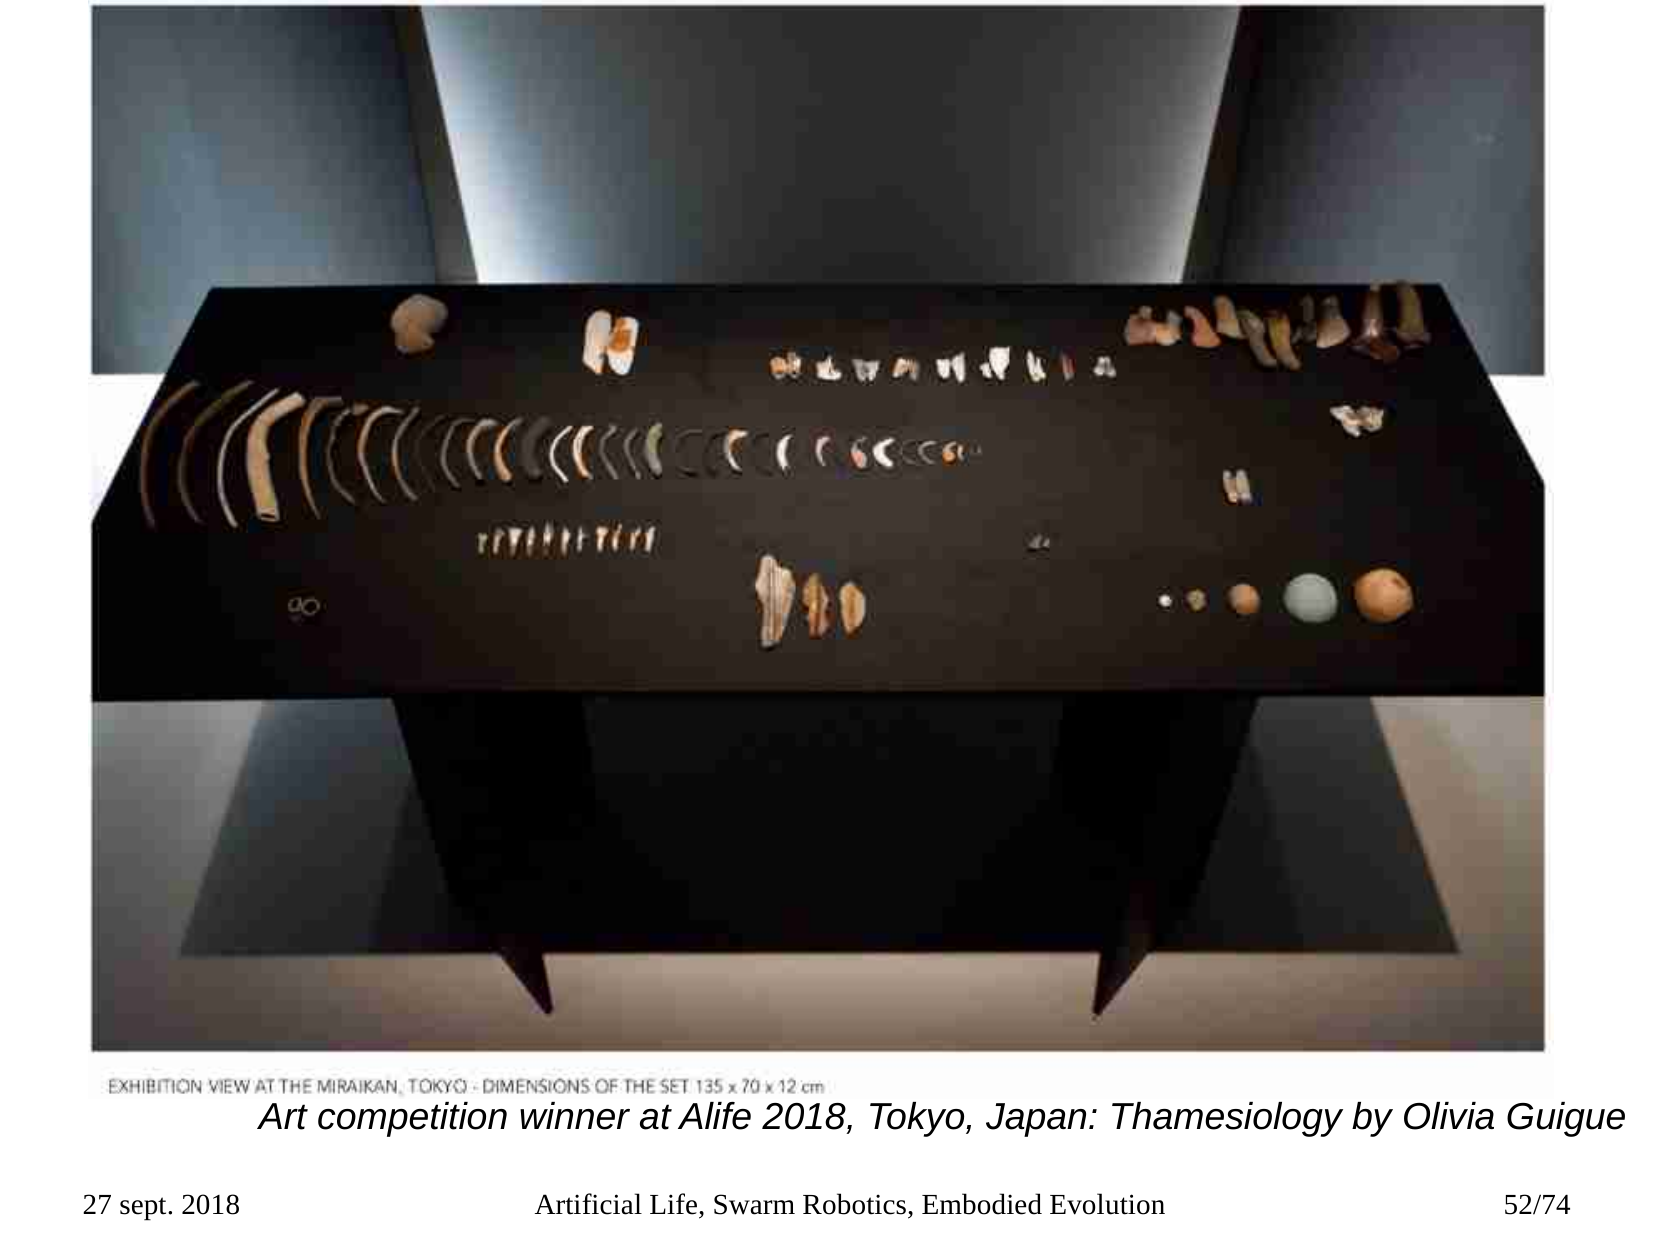

Art competition winner at Alife 2018, Tokyo, Japan: Thamesiology by Olivia Guigue
27 sept. 2018
Artificial Life, Swarm Robotics, Embodied Evolution
52